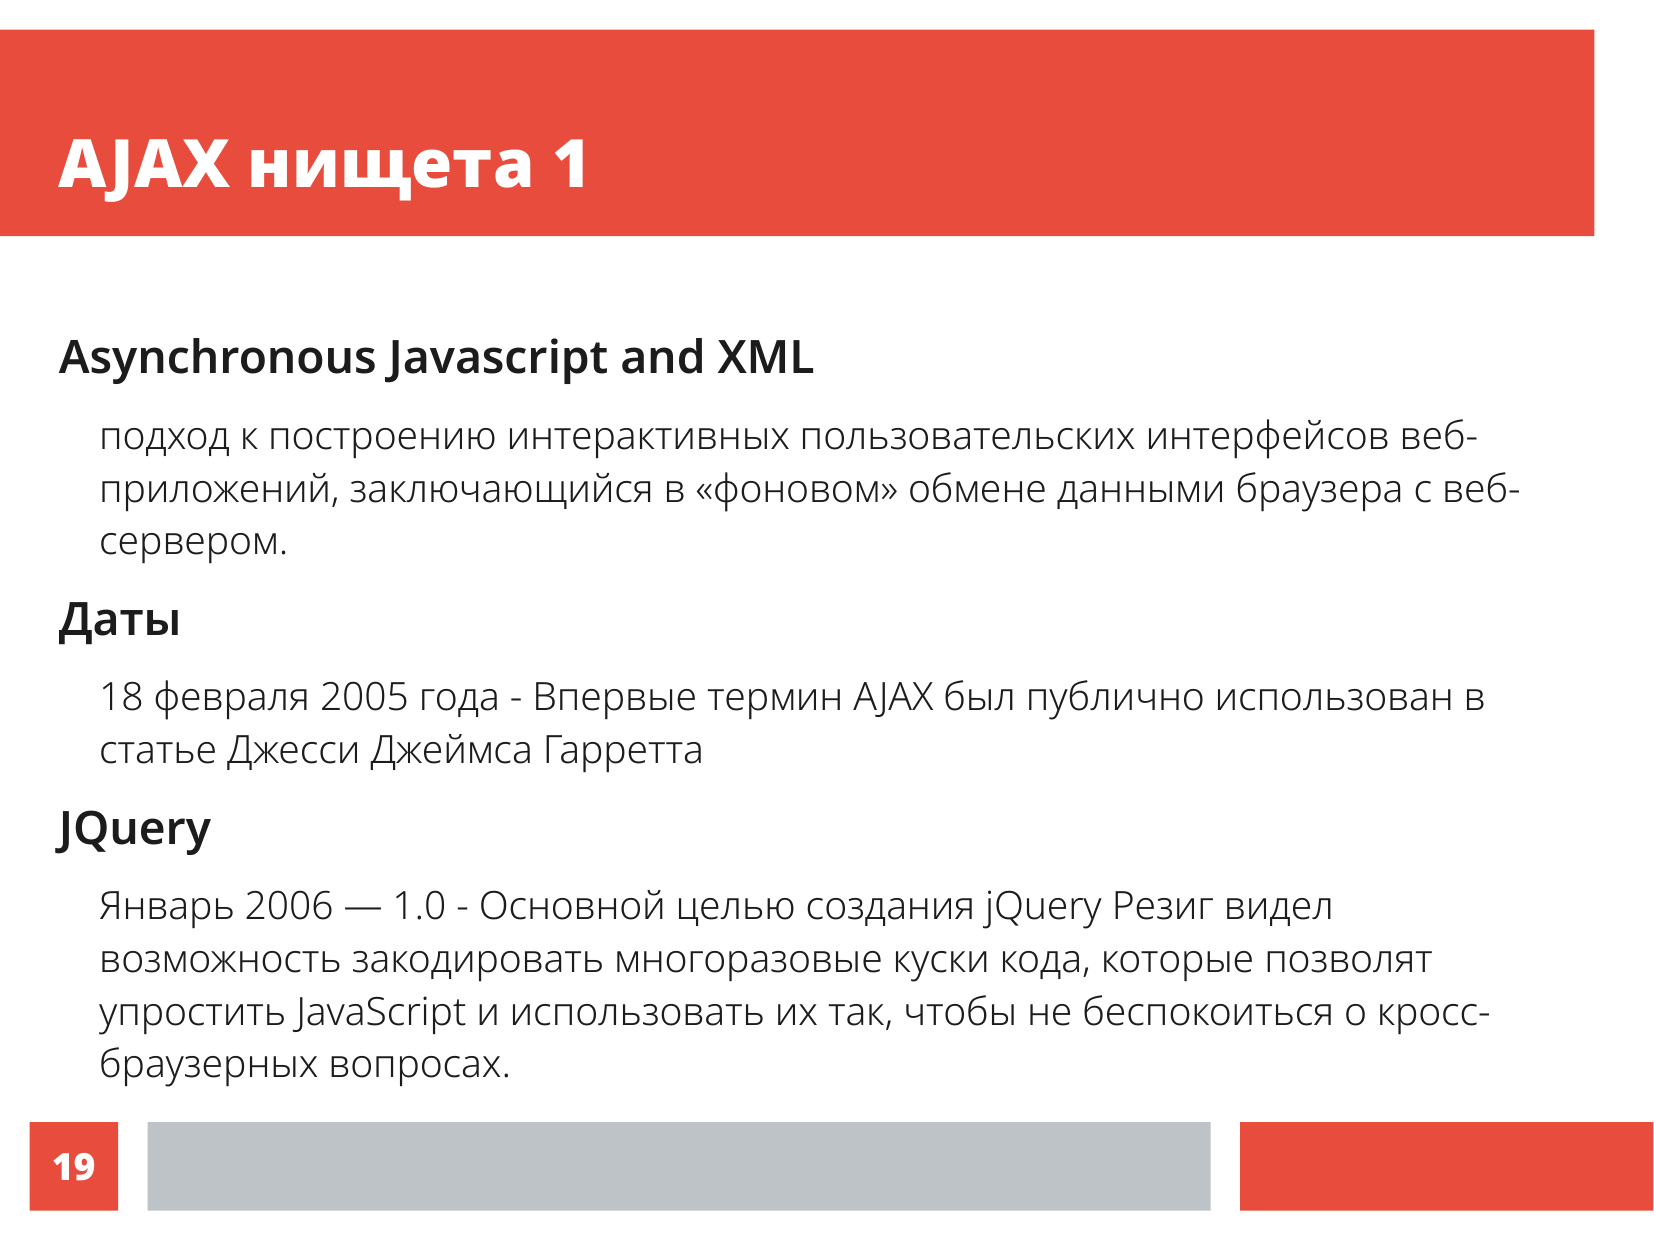

# AJAX нищета 1
Asynchronous Javascript and XML
подход к построению интерактивных пользовательских интерфейсов веб-приложений, заключающийся в «фоновом» обмене данными браузера с веб-сервером.
Даты
18 февраля 2005 года - Впервые термин AJAX был публично использован в статье Джесси Джеймса Гарретта
JQuery
Январь 2006 — 1.0 - Основной целью создания jQuery Резиг видел возможность закодировать многоразовые куски кода, которые позволят упростить JavaScript и использовать их так, чтобы не беспокоиться о кросс-браузерных вопросах.
19